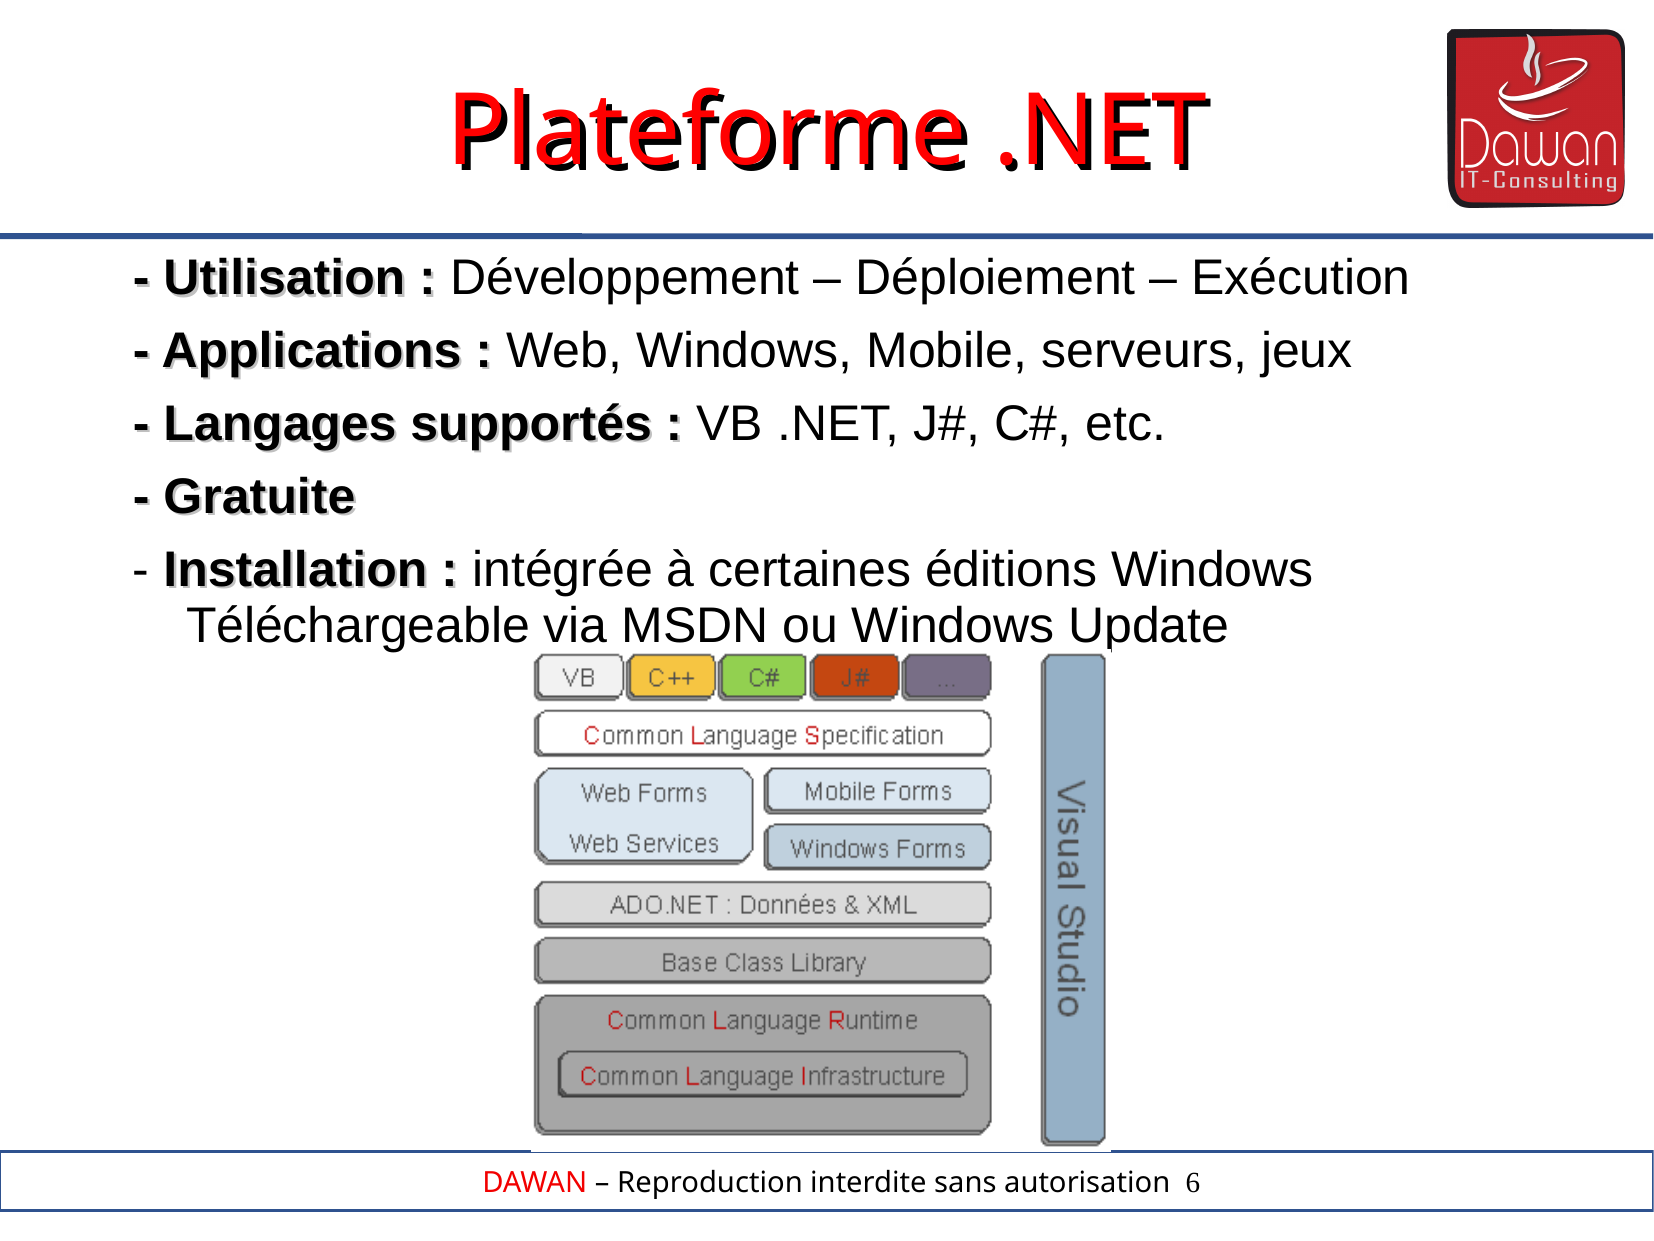

Plateforme .NET
- Utilisation : Développement – Déploiement – Exécution
- Applications : Web, Windows, Mobile, serveurs, jeux
- Langages supportés : VB .NET, J#, C#, etc.
- Gratuite
- Installation : intégrée à certaines éditions Windows Téléchargeable via MSDN ou Windows Update